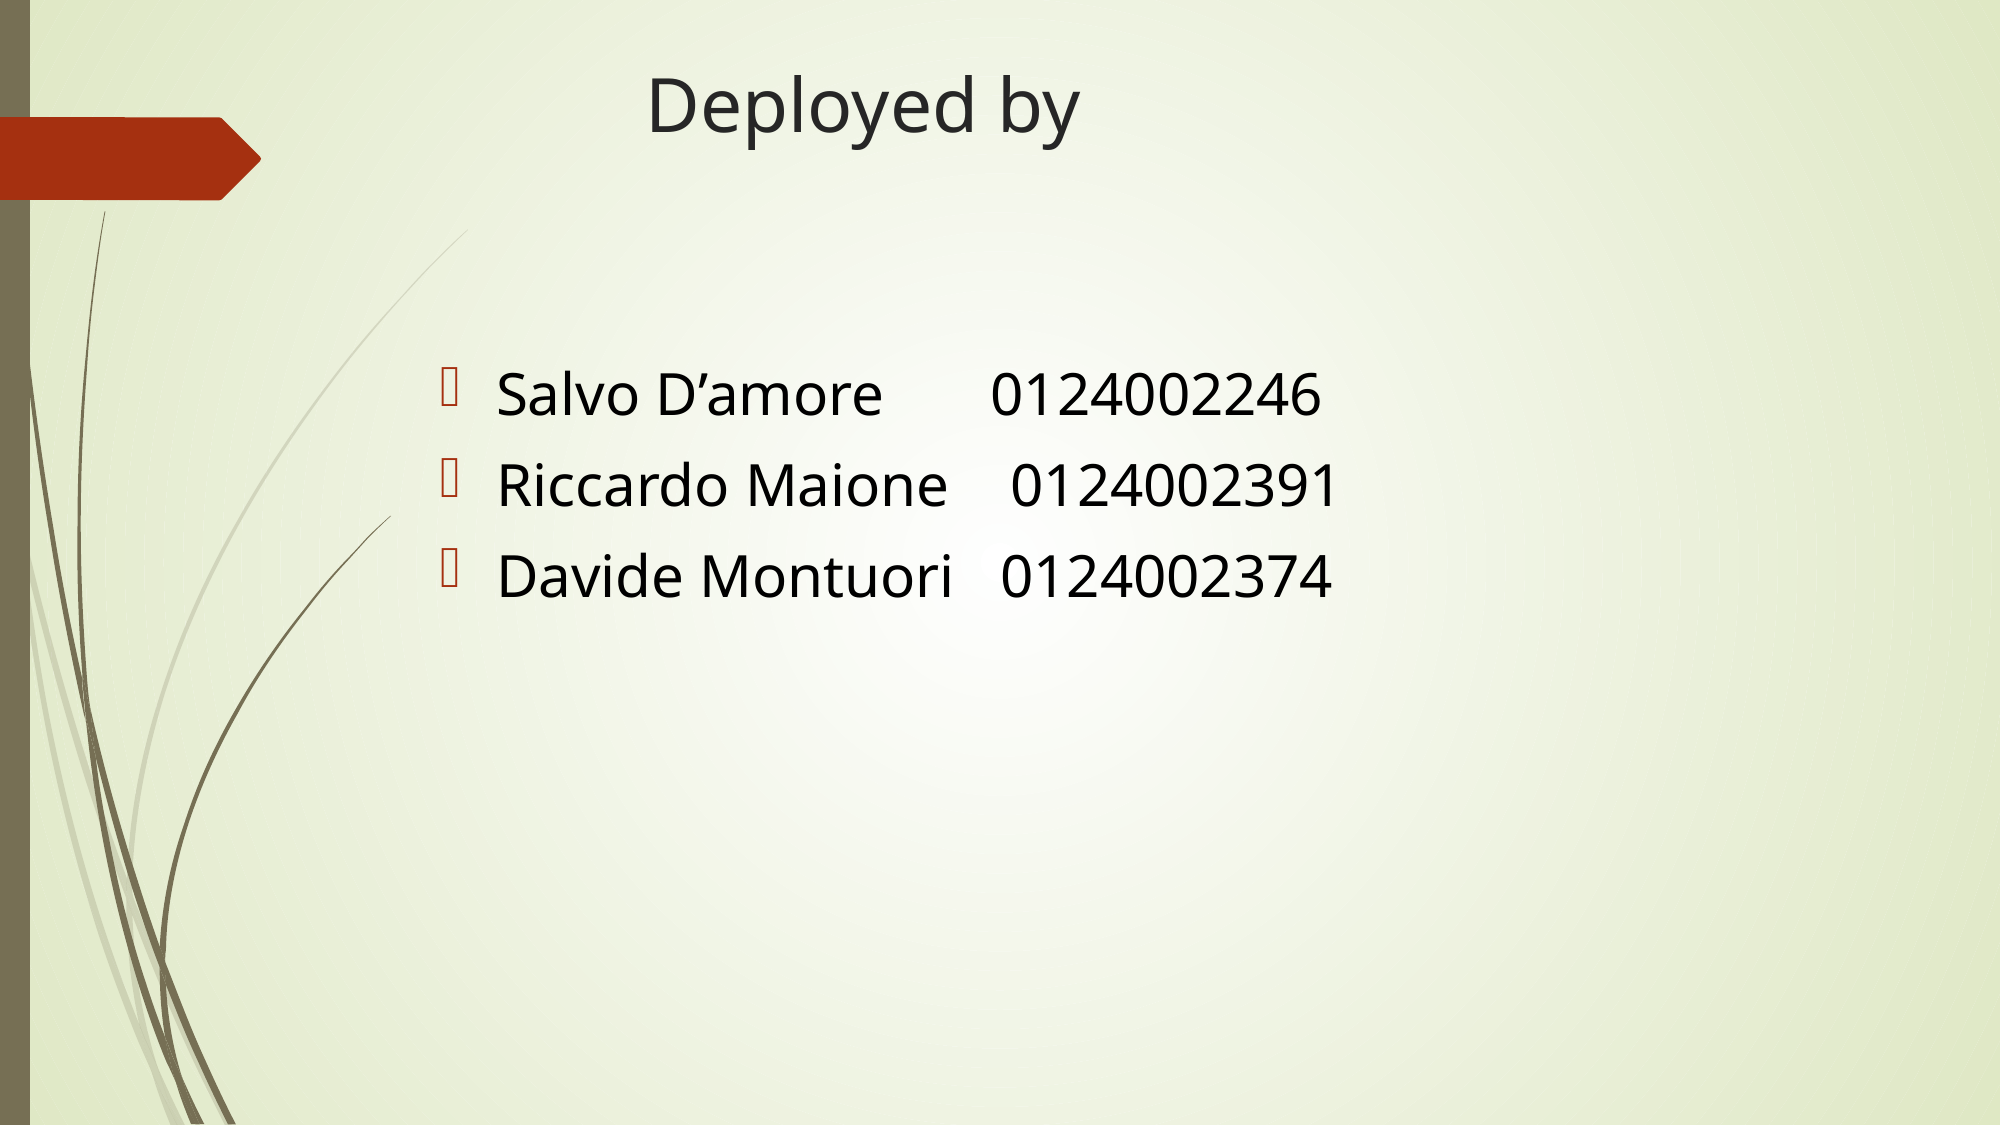

# Deployed by
Salvo D’amore 0124002246
Riccardo Maione 0124002391
Davide Montuori 0124002374